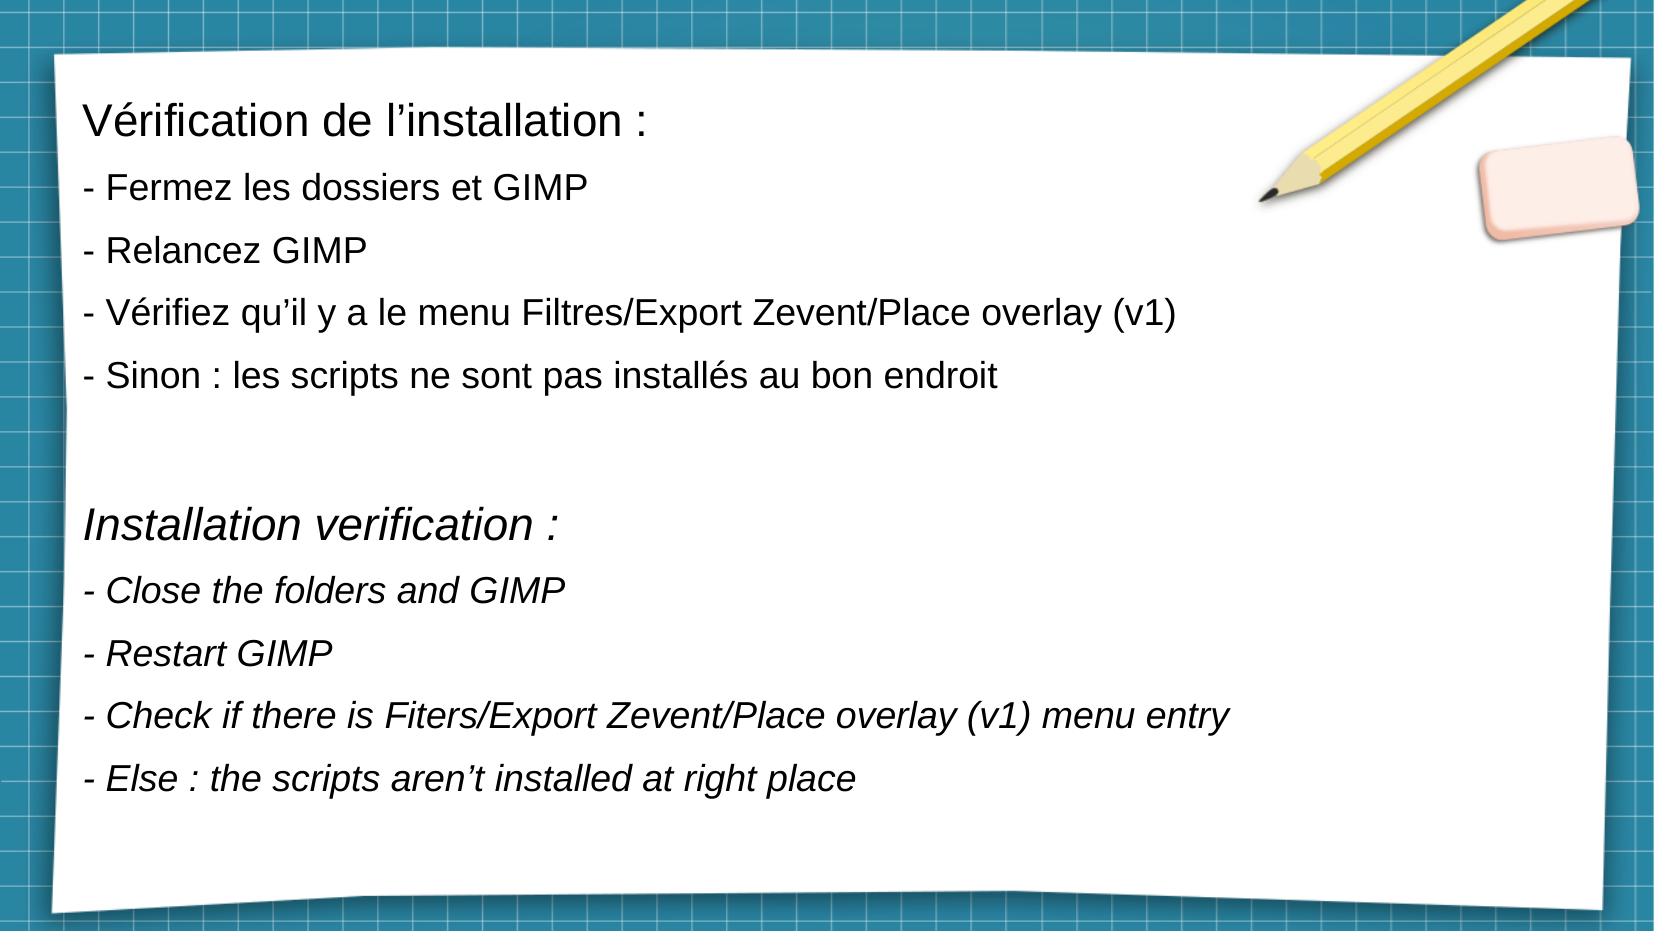

#
Vérification de l’installation :
- Fermez les dossiers et GIMP
- Relancez GIMP
- Vérifiez qu’il y a le menu Filtres/Export Zevent/Place overlay (v1)
- Sinon : les scripts ne sont pas installés au bon endroit
Installation verification :
- Close the folders and GIMP
- Restart GIMP
- Check if there is Fiters/Export Zevent/Place overlay (v1) menu entry
- Else : the scripts aren’t installed at right place